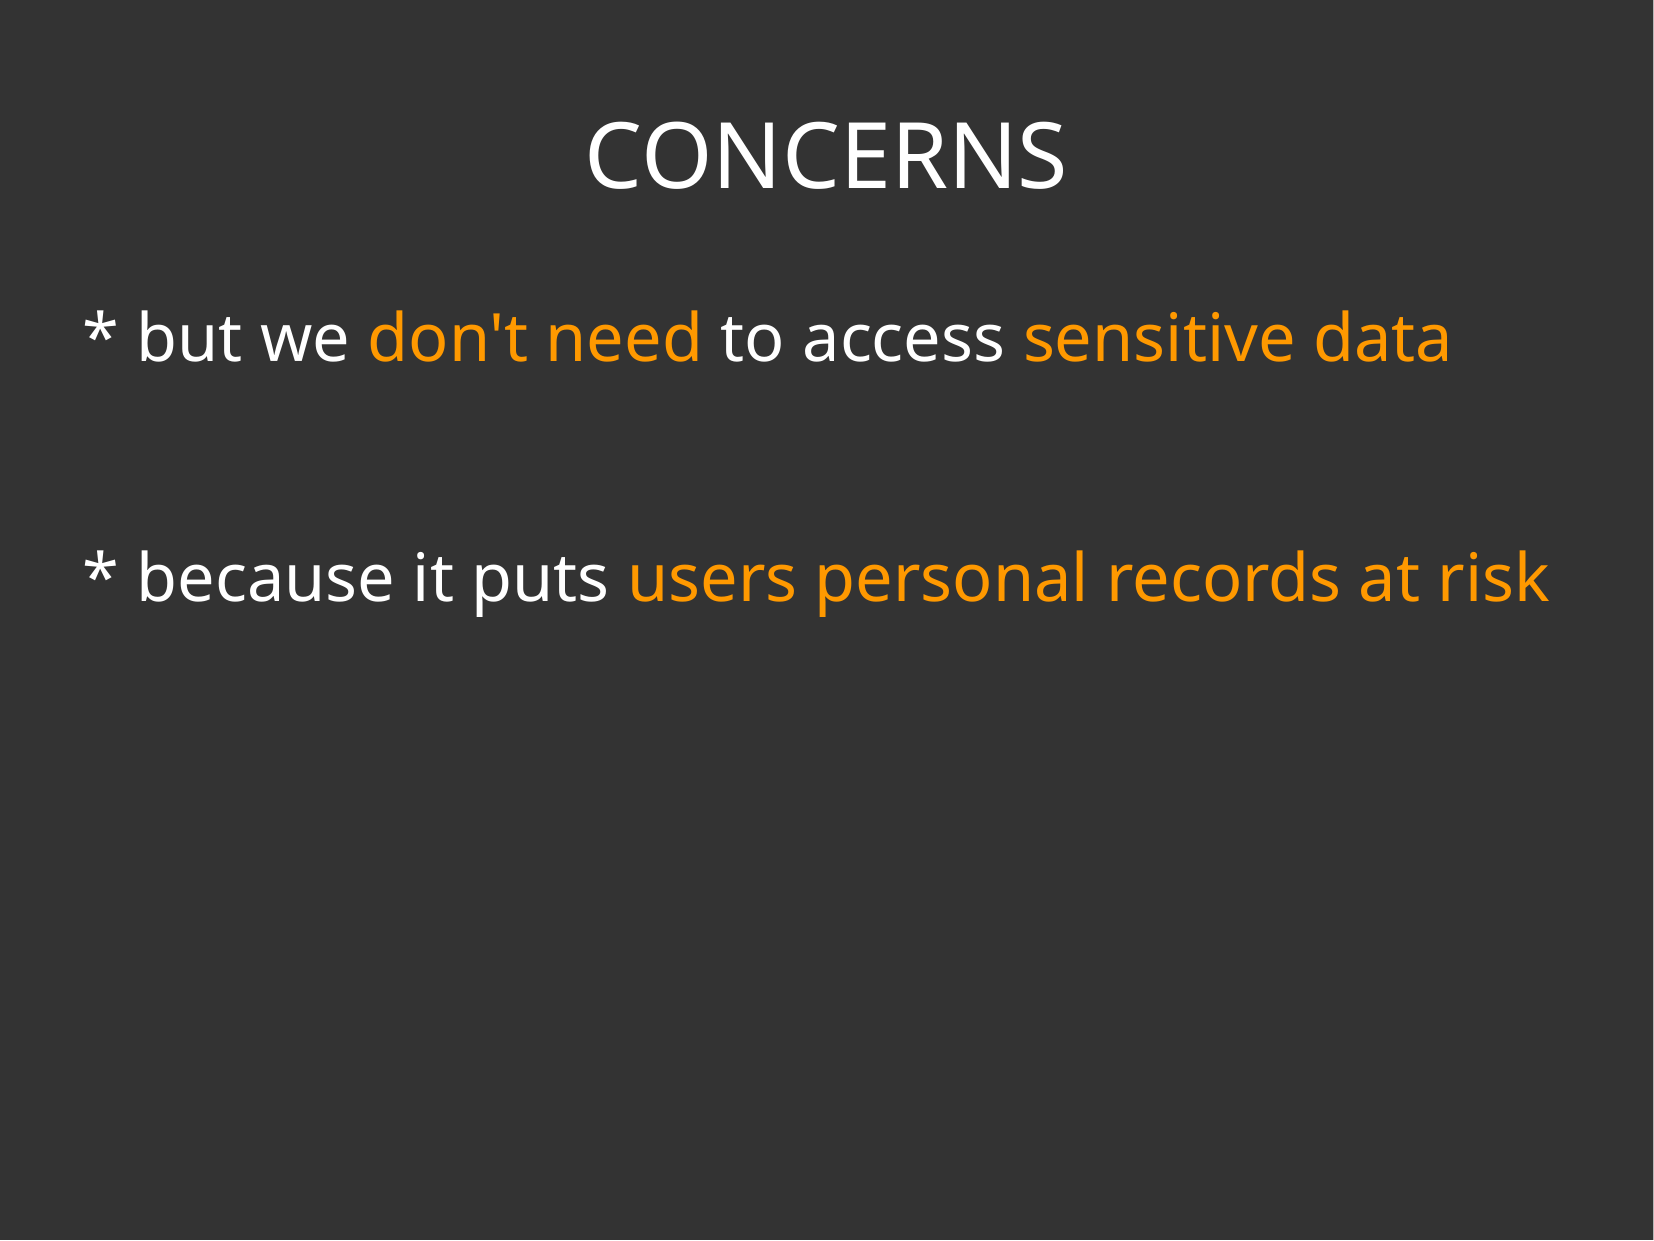

# CONCERNS
* but we don't need to access sensitive data
* because it puts users personal records at risk